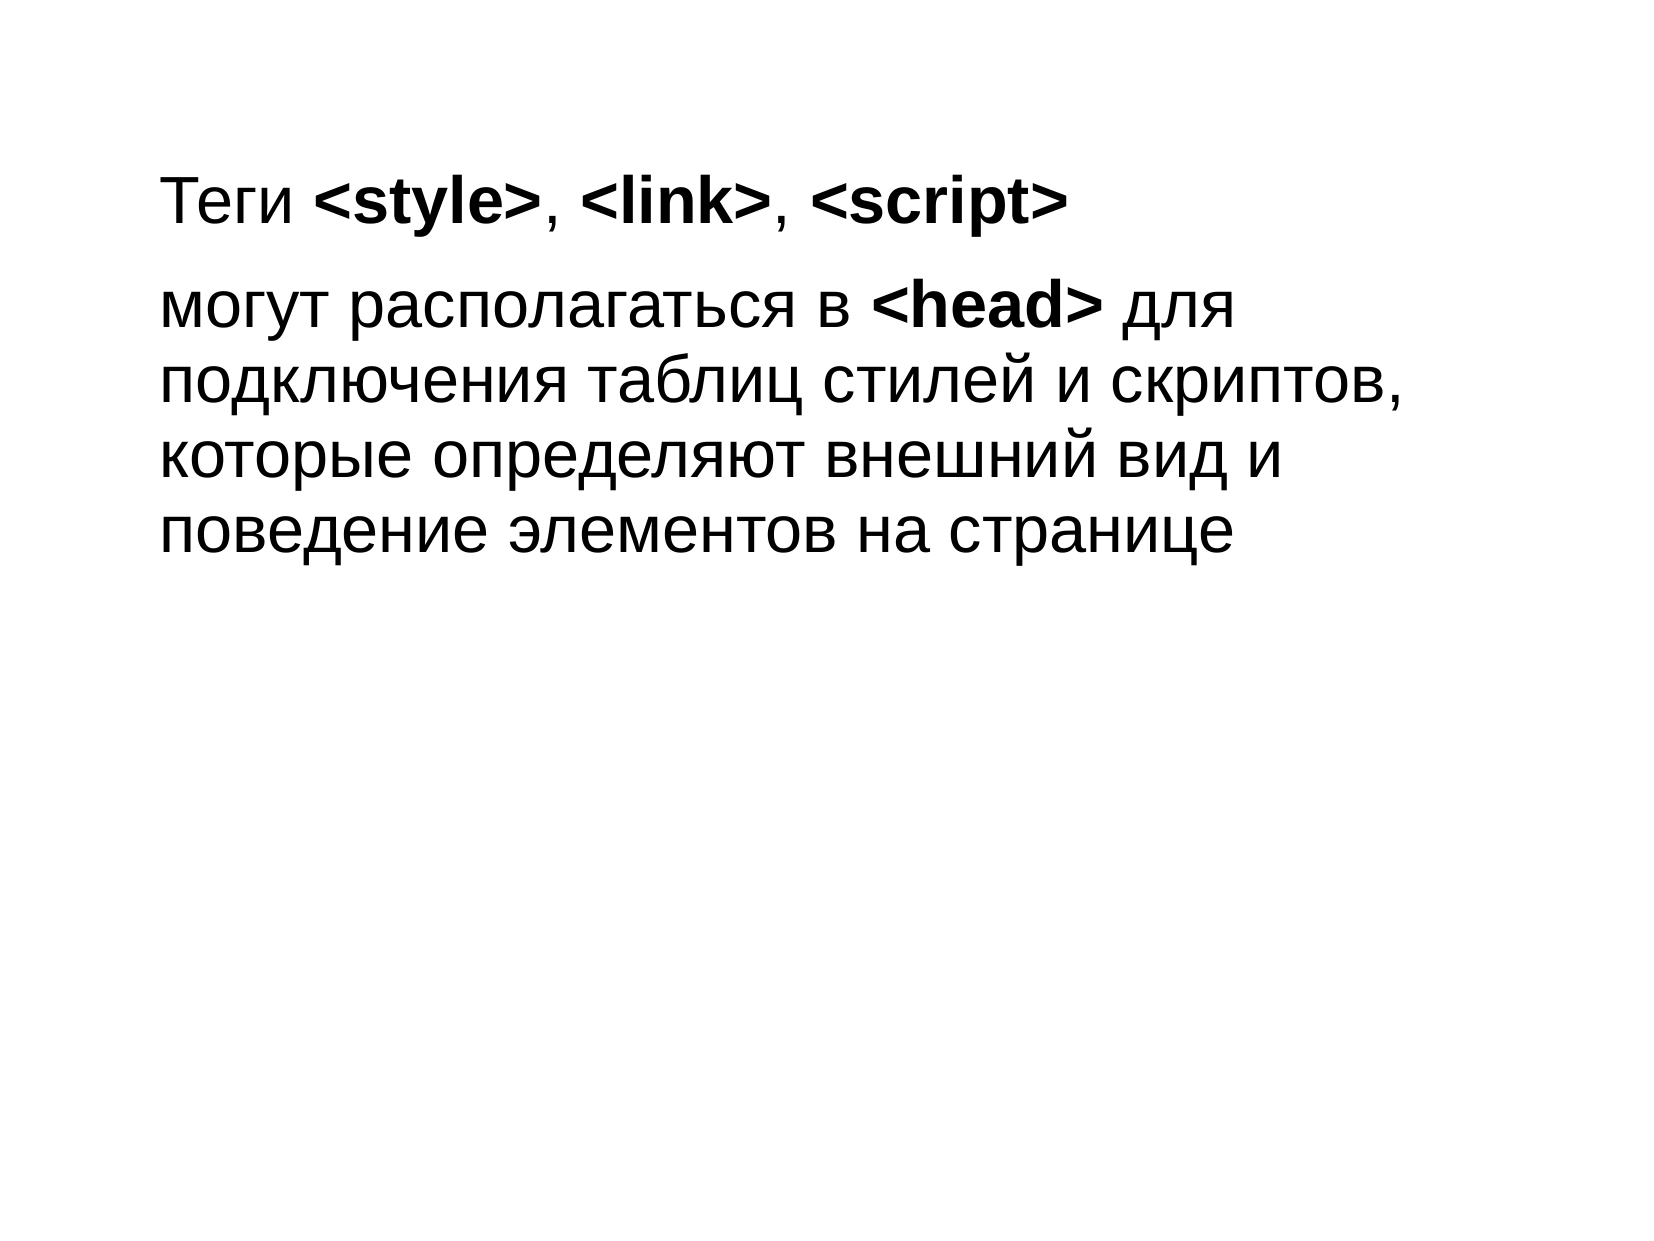

# Теги <style>, <link>, <script>
могут располагаться в <head> для подключения таблиц стилей и скриптов, которые определяют внешний вид и поведение элементов на странице